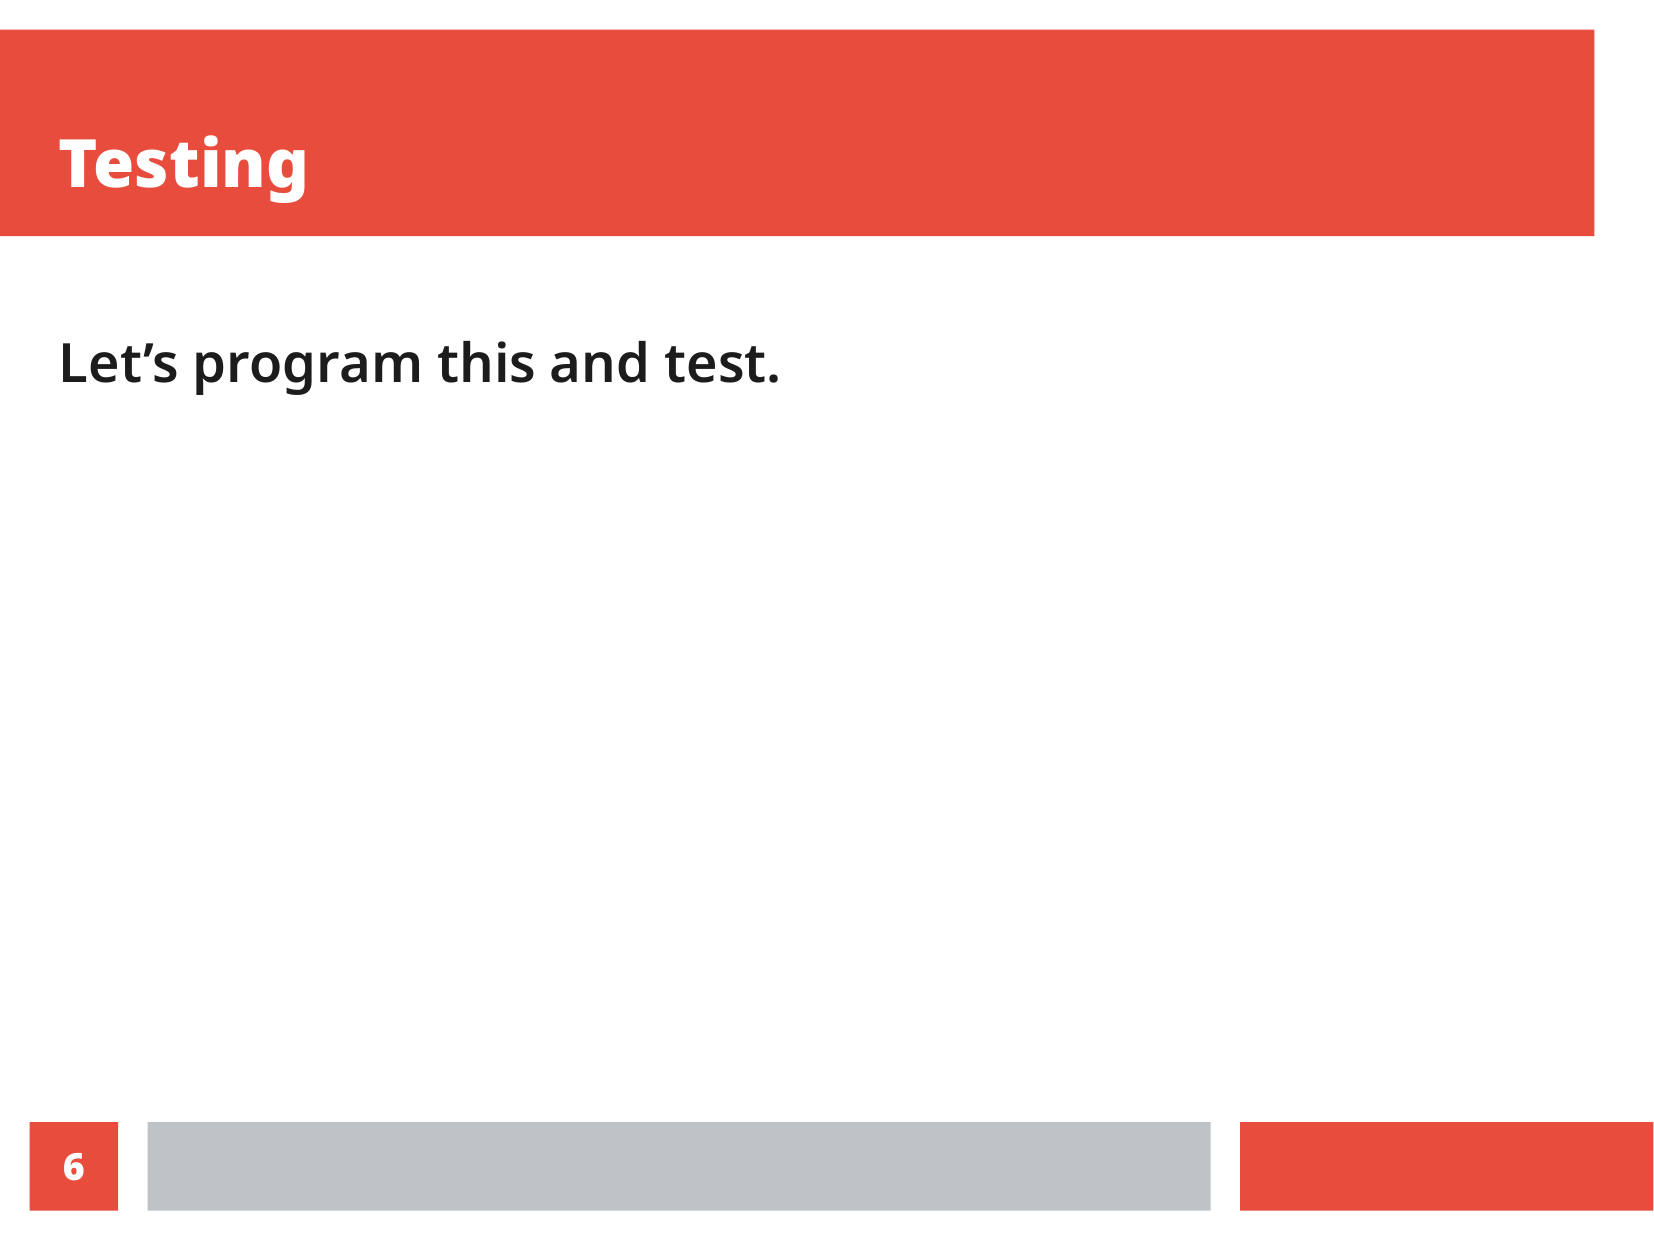

# Testing
Let’s program this and test.
6